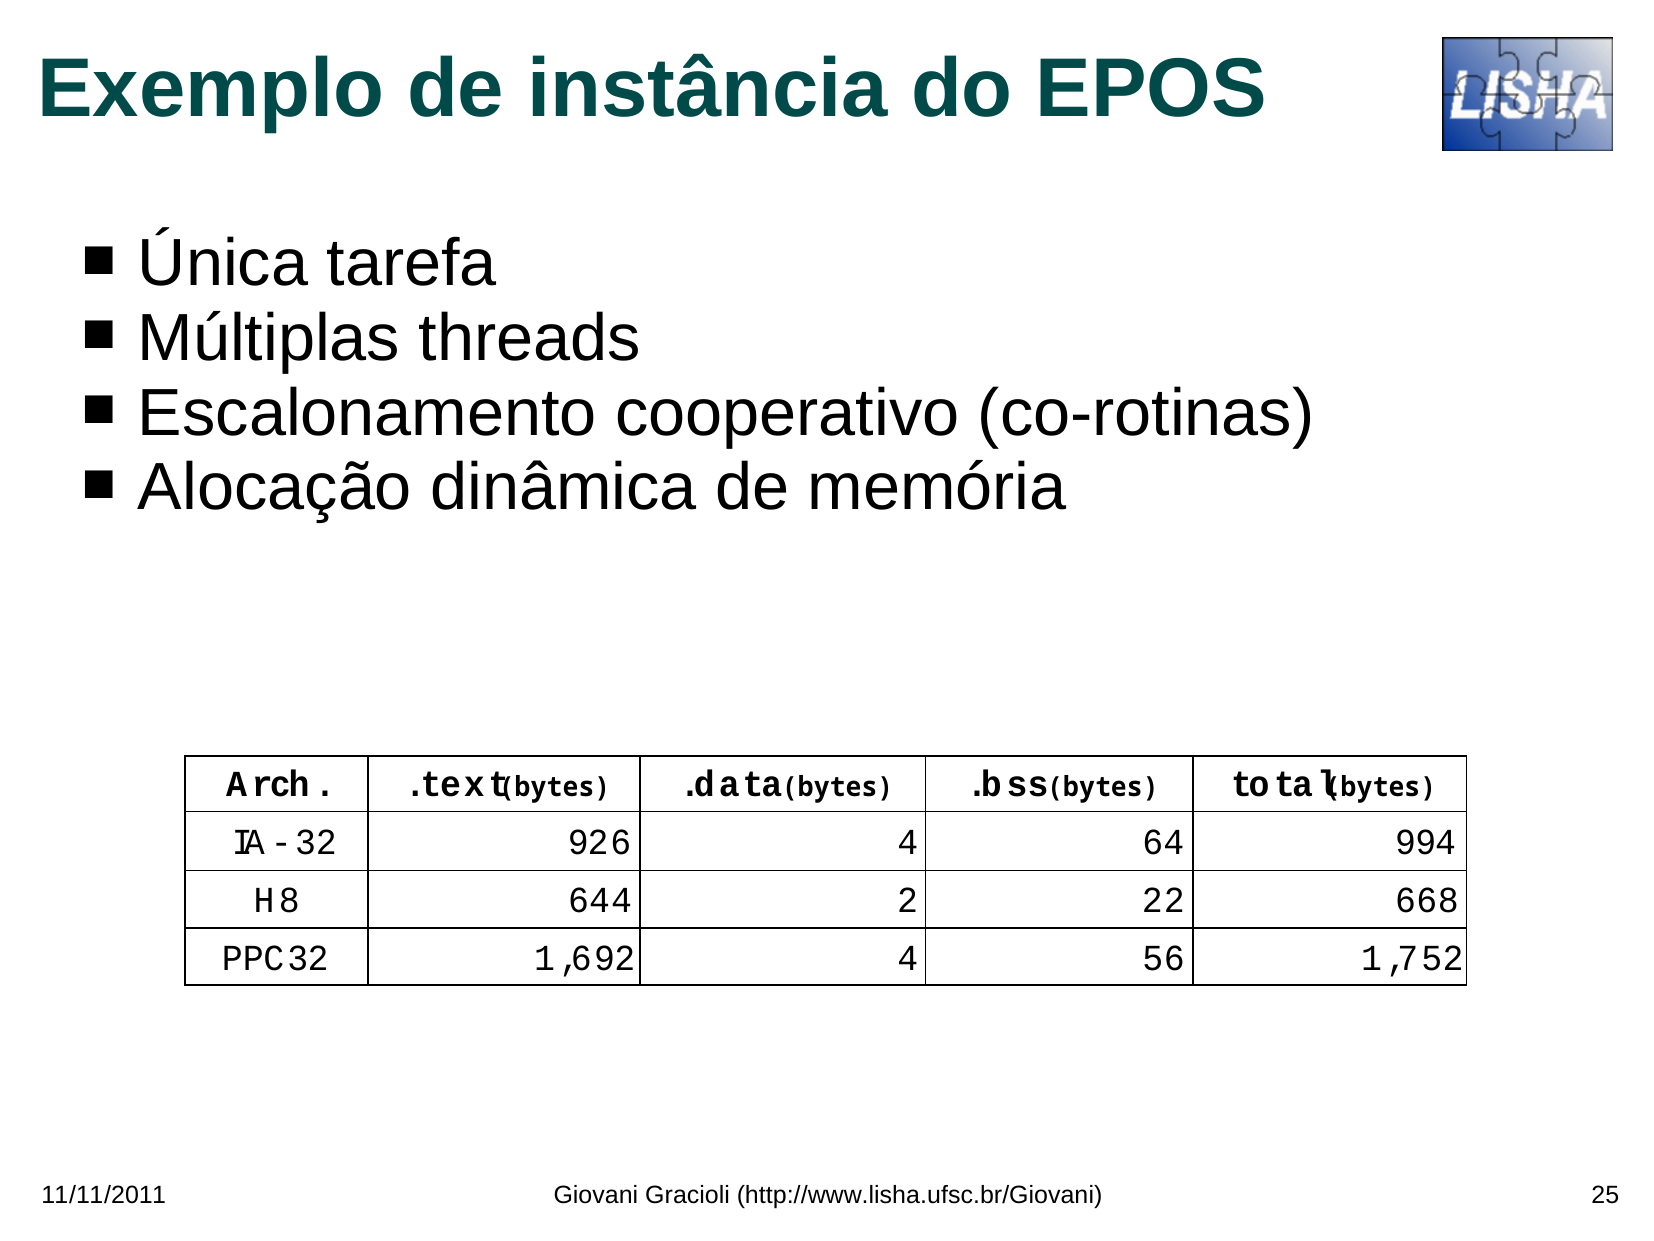

# Exemplo de instância do EPOS
Única tarefa
Múltiplas threads
Escalonamento cooperativo (co-rotinas)
Alocação dinâmica de memória